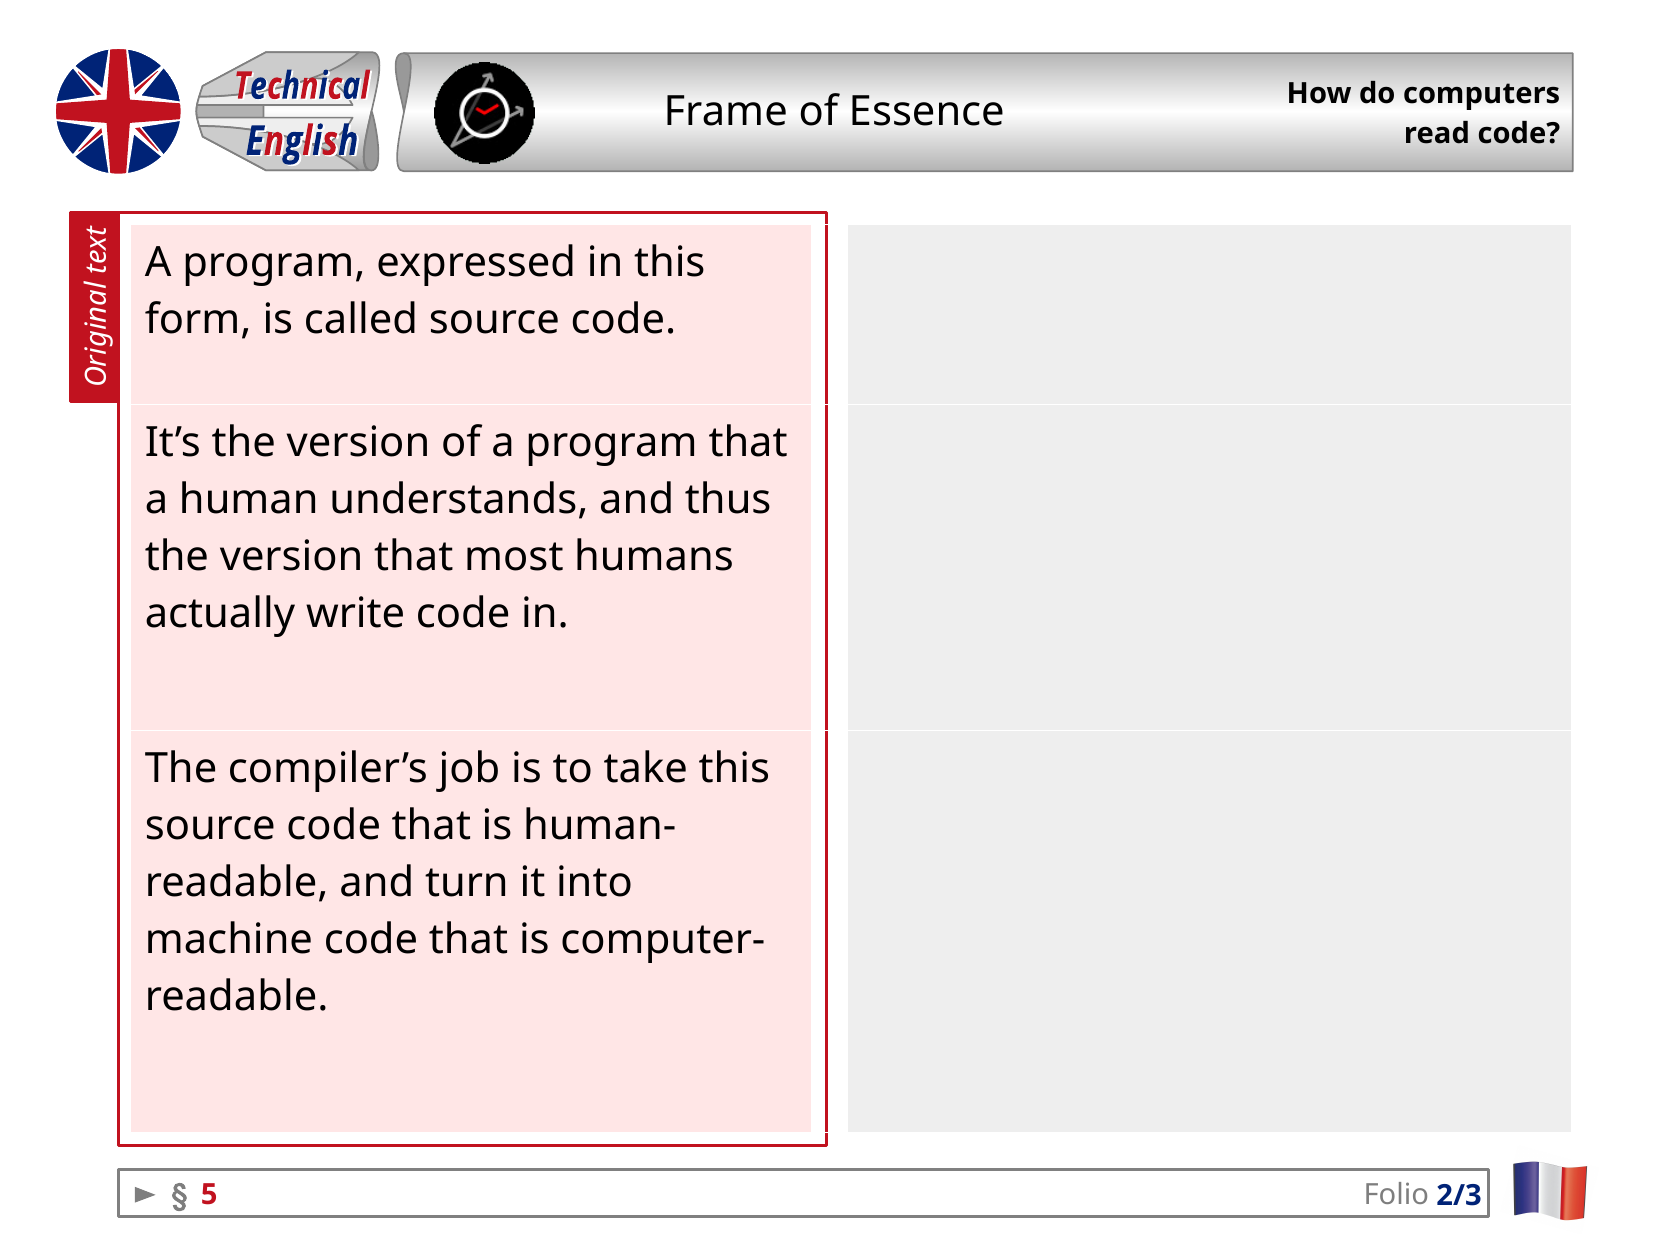

#
| A program, expressed in this form, is called source code. | | |
| --- | --- | --- |
| It’s the version of a program that a human understands, and thus the version that most humans actually write code in. | | |
| The compiler’s job is to take this source code that is human-readable, and turn it into machine code that is computer-readable. | | |
5
2/3